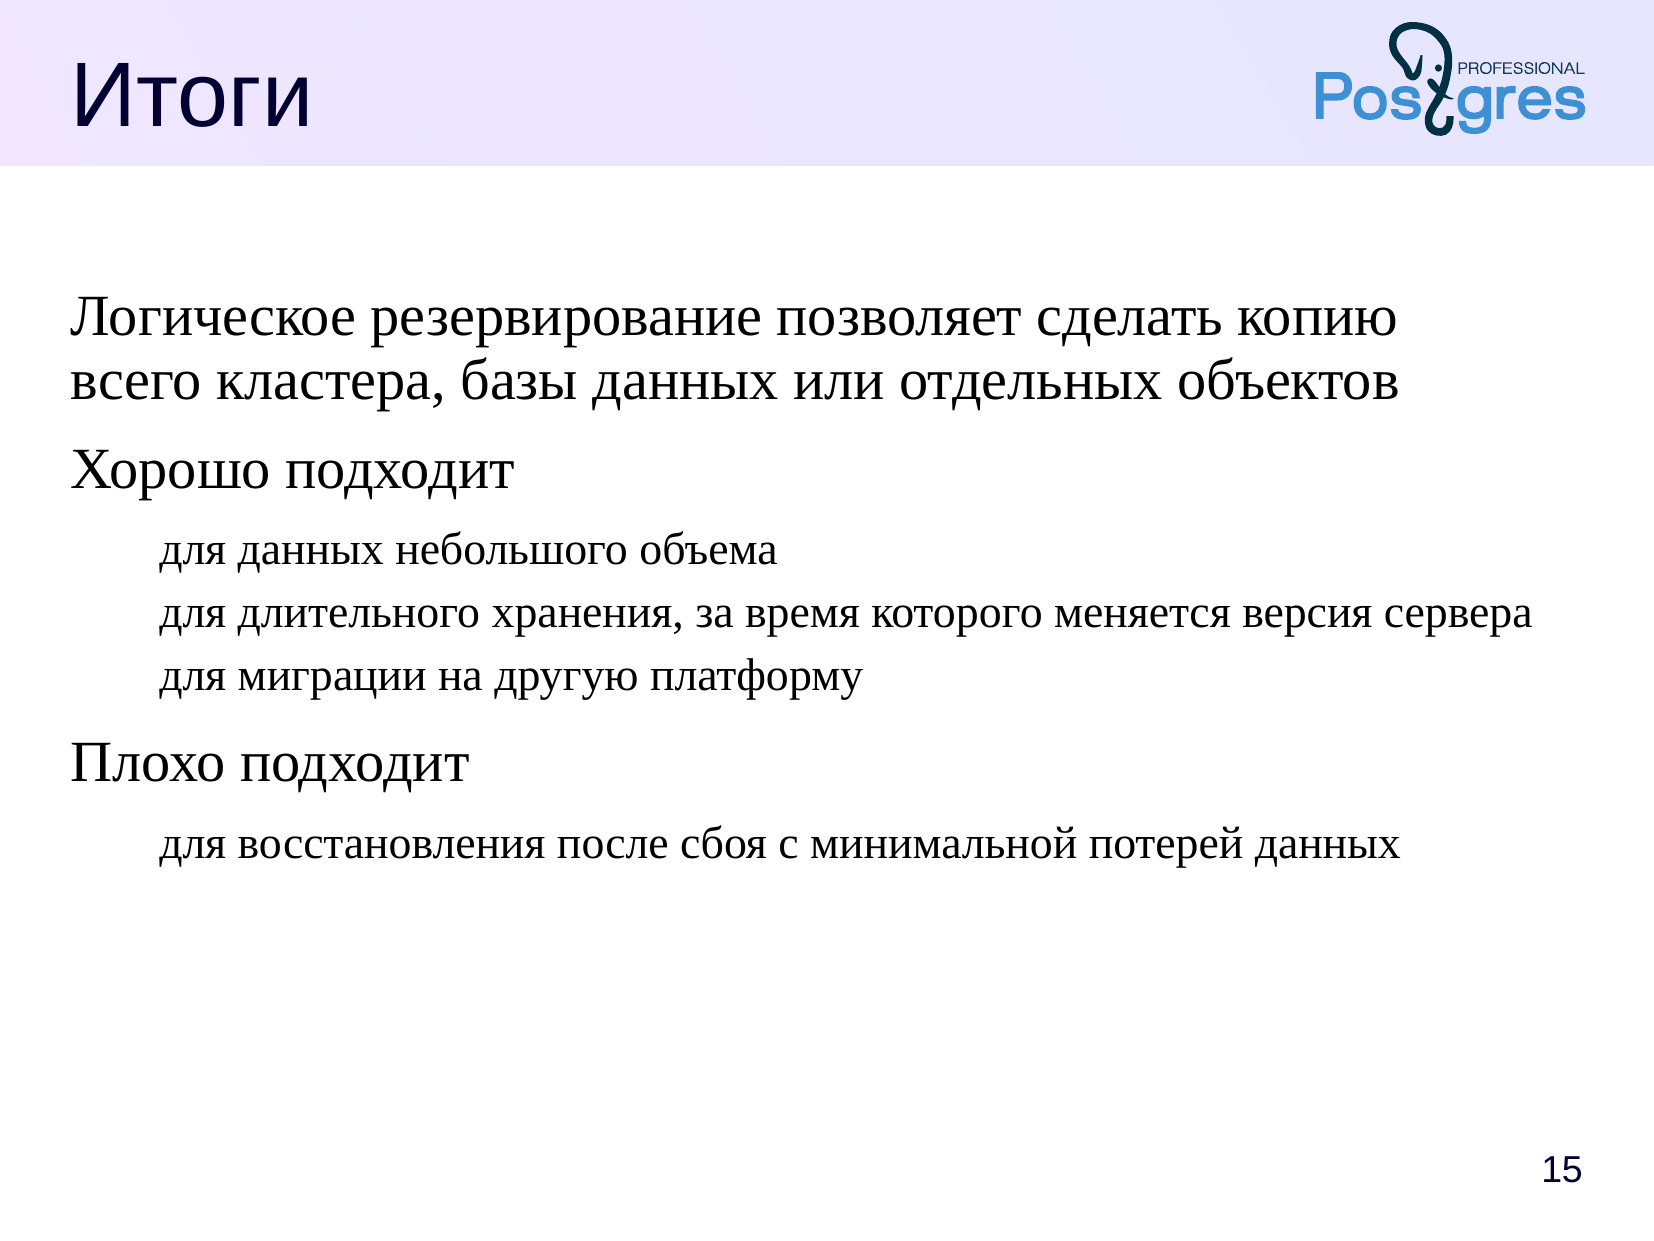

# Итоги
Логическое резервирование позволяет сделать копию
всего кластера, базы данных или отдельных объектов
Хорошо подходит
для данных небольшого объема
для длительного хранения, за время которого меняется версия сервера
для миграции на другую платформу
Плохо подходит
для восстановления после сбоя с минимальной потерей данных